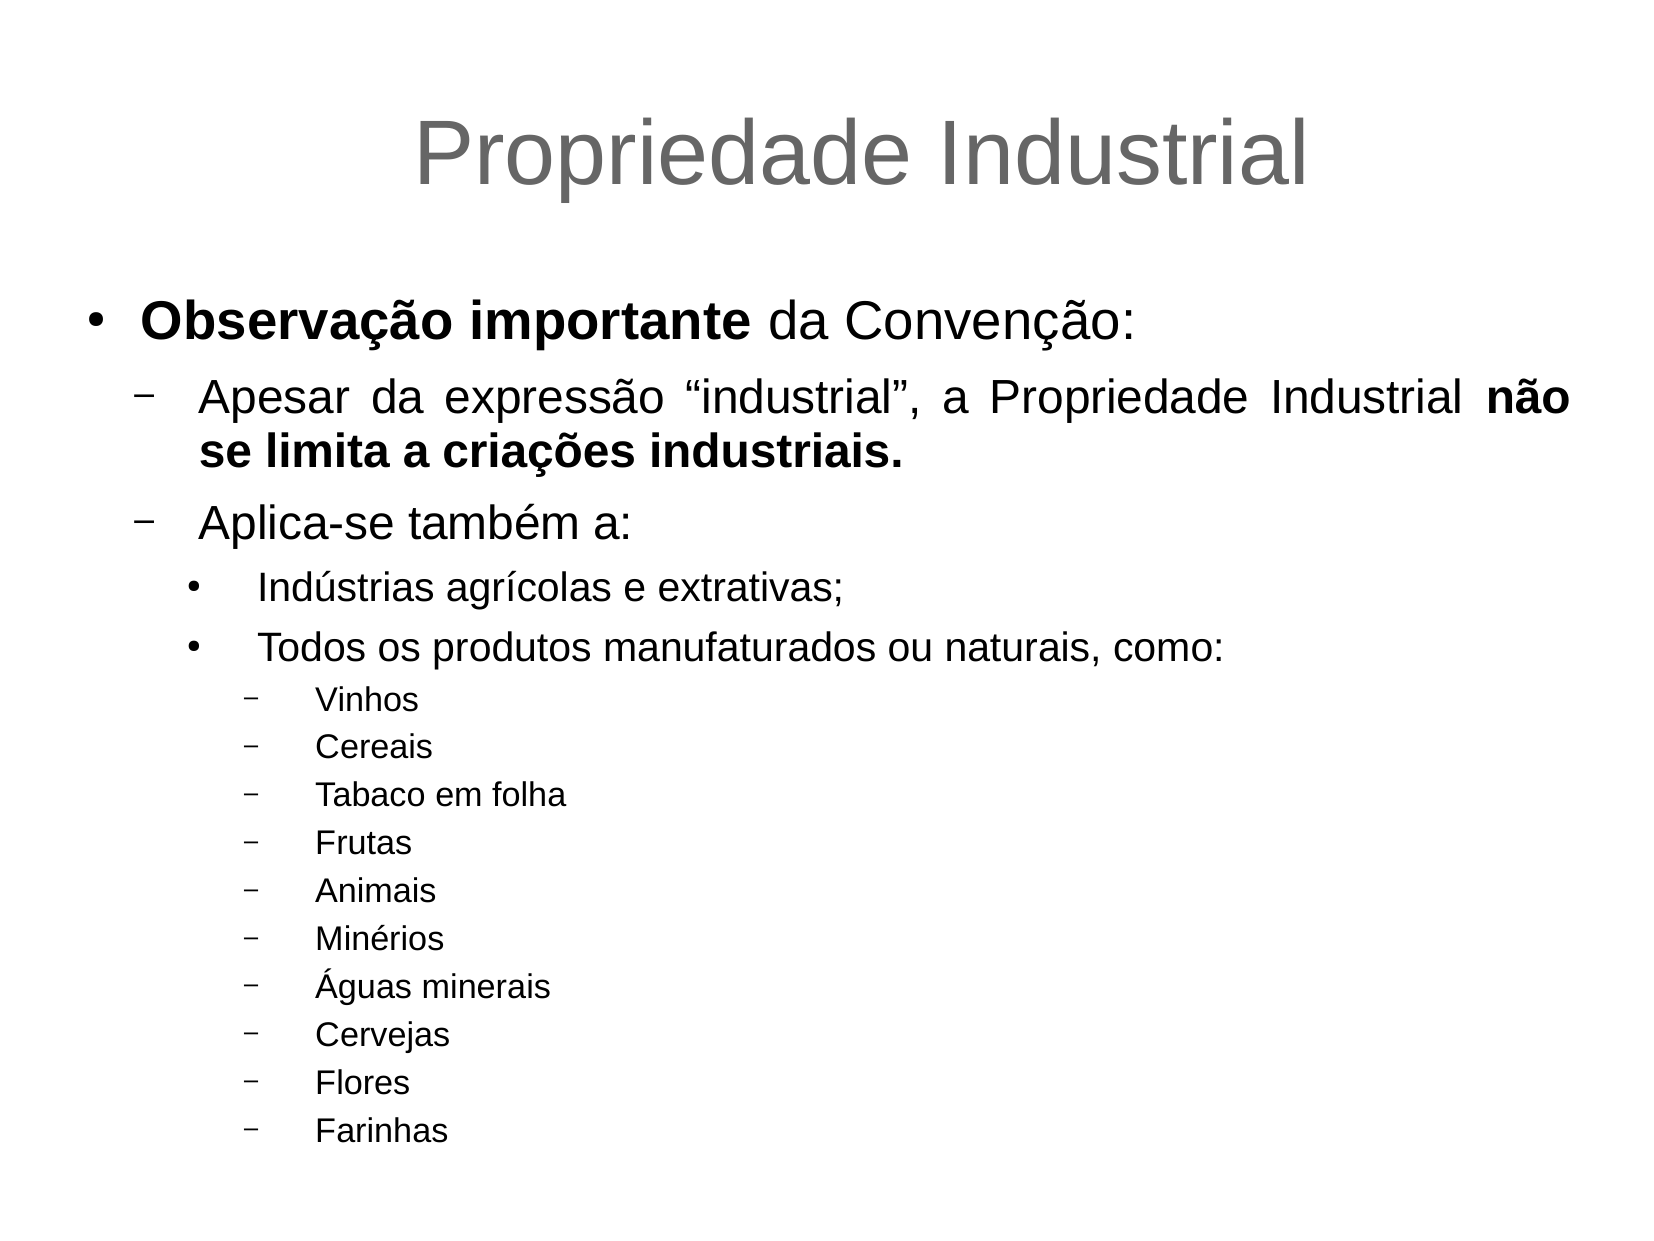

# Propriedade Industrial
Observação importante da Convenção:
Apesar da expressão “industrial”, a Propriedade Industrial não se limita a criações industriais.
Aplica-se também a:
Indústrias agrícolas e extrativas;
Todos os produtos manufaturados ou naturais, como:
Vinhos
Cereais
Tabaco em folha
Frutas
Animais
Minérios
Águas minerais
Cervejas
Flores
Farinhas